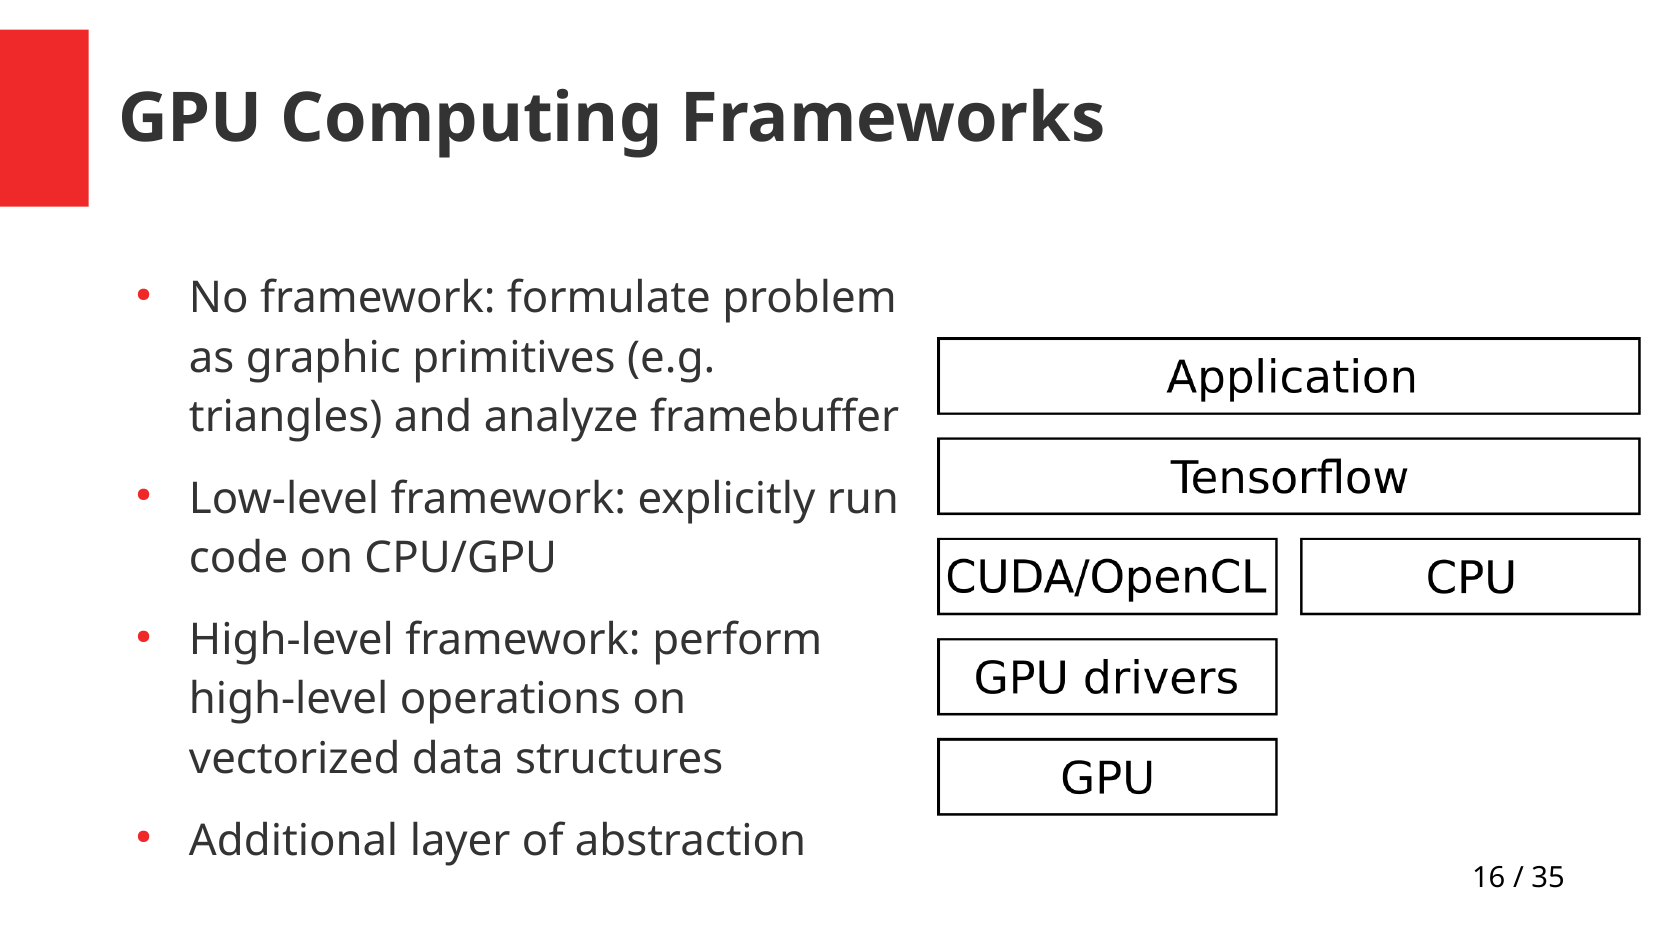

# GPU Computing Frameworks
No framework: formulate problem as graphic primitives (e.g. triangles) and analyze framebuffer
Low-level framework: explicitly run code on CPU/GPU
High-level framework: perform high-level operations on vectorized data structures
Additional layer of abstraction
16